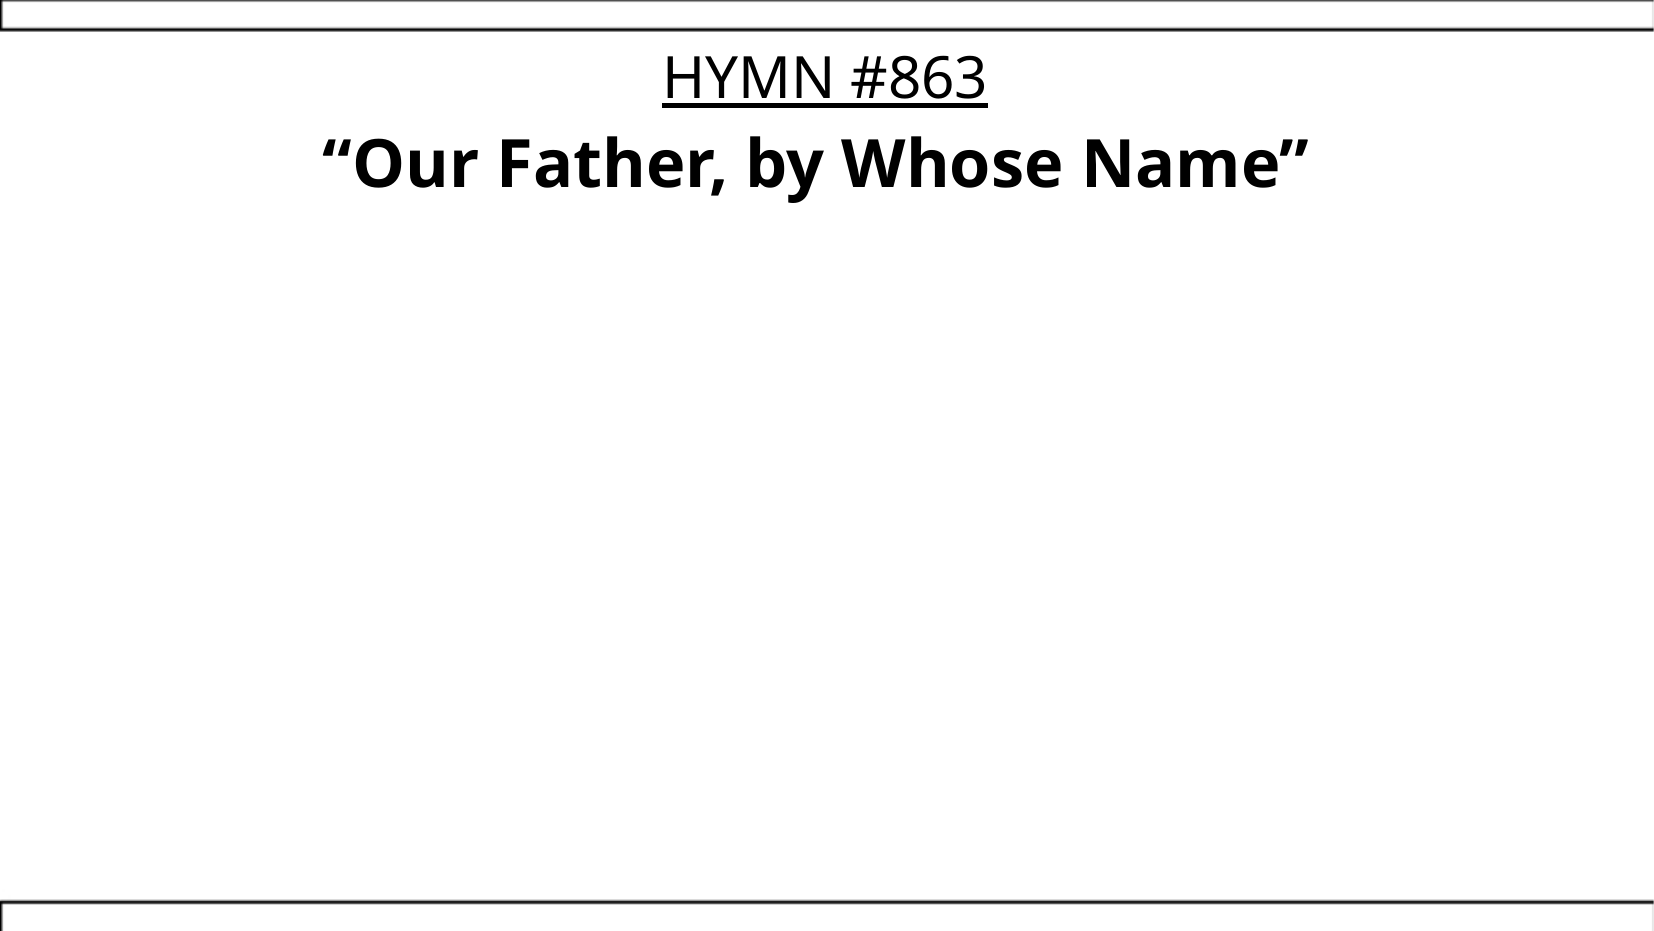

HYMN #863
“Our Father, by Whose Name”